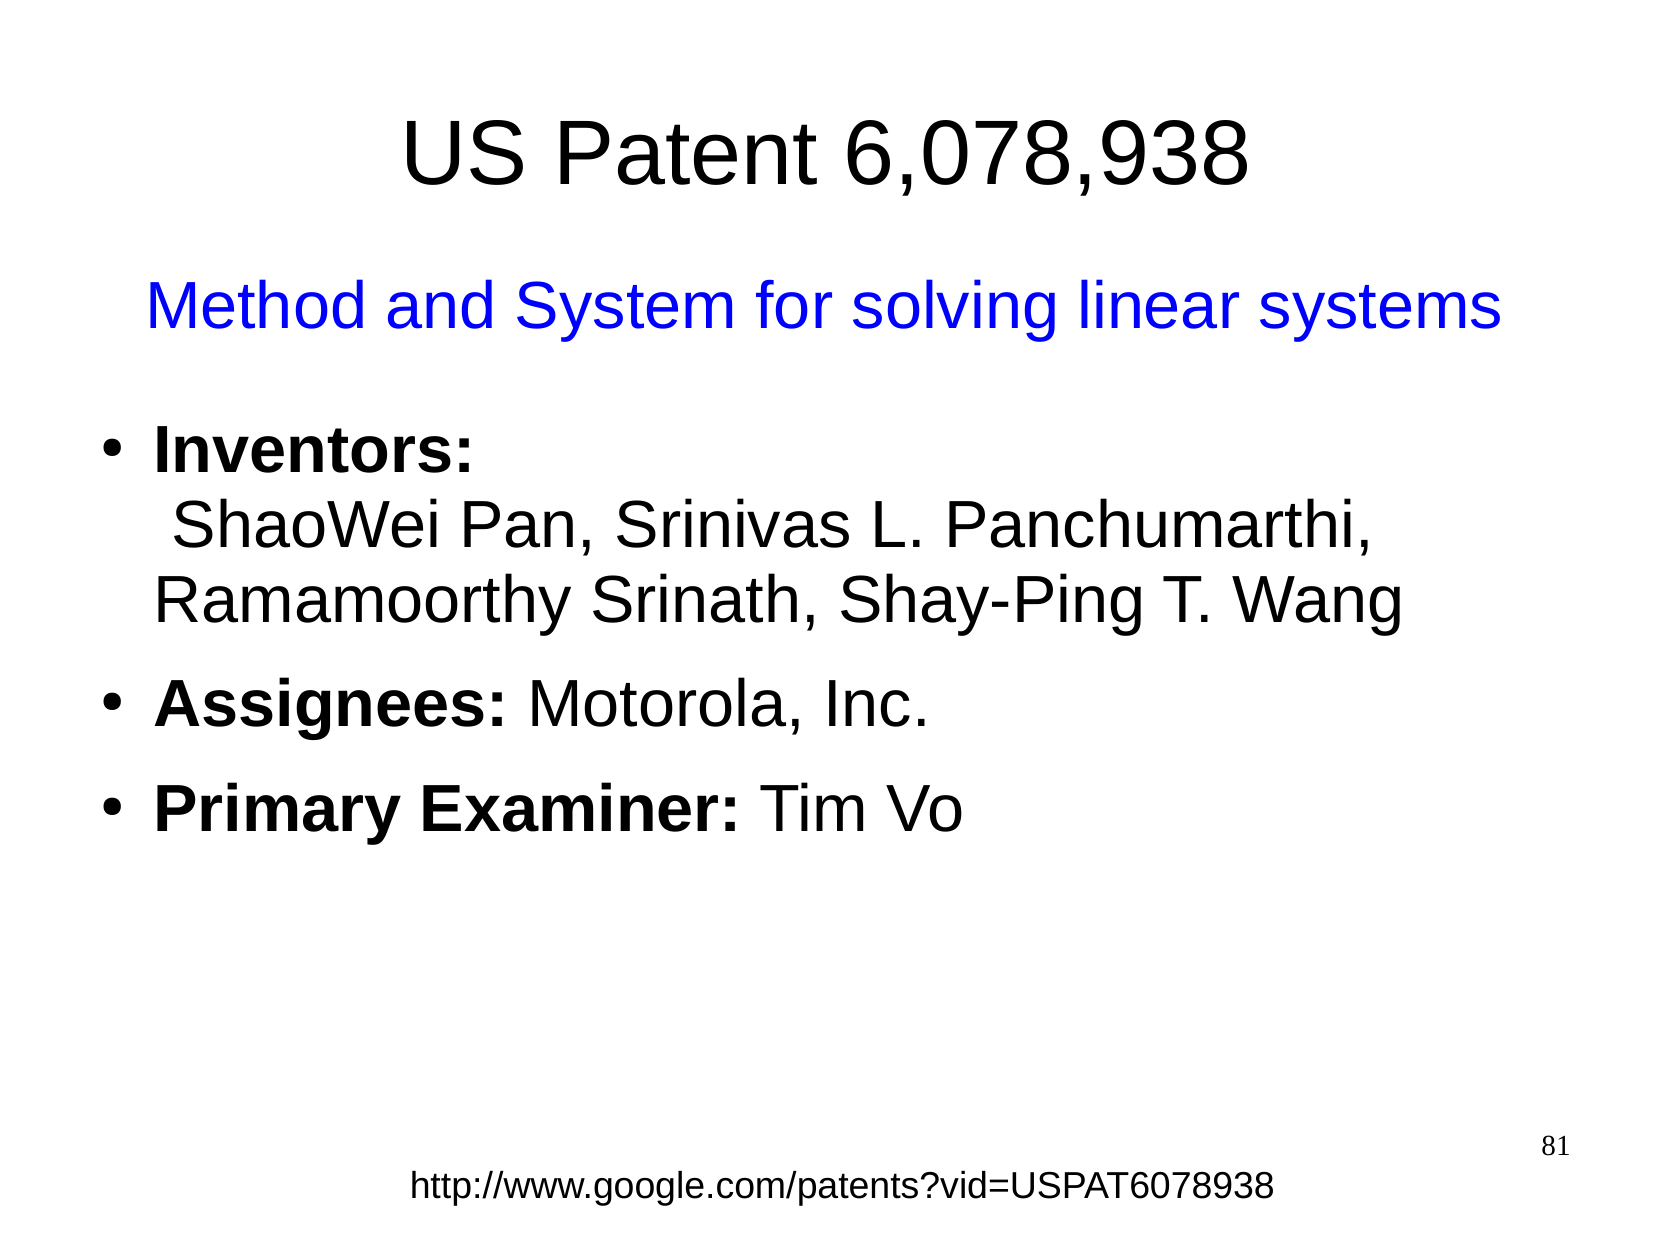

# US Patent 6,078,938
Method and System for solving linear systems
Inventors:
 ShaoWei Pan, Srinivas L. Panchumarthi, Ramamoorthy Srinath, Shay-Ping T. Wang
Assignees: Motorola, Inc.
Primary Examiner: Tim Vo
81
http://www.google.com/patents?vid=USPAT6078938